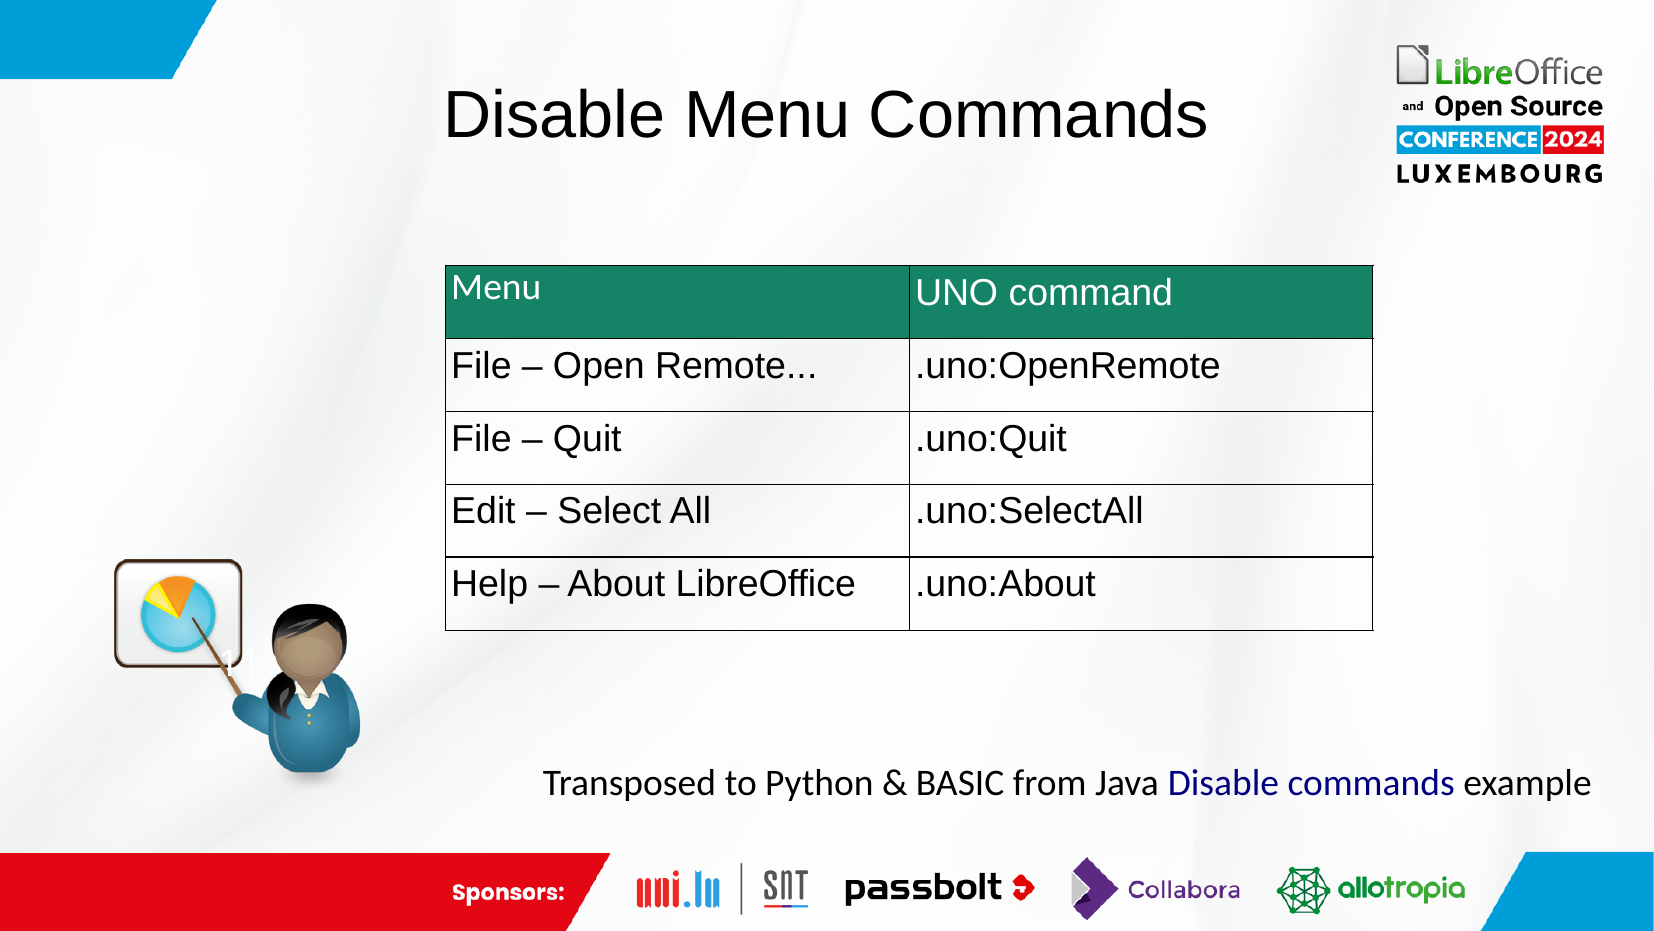

# Disable Menu Commands
| Menu | UNO command |
| --- | --- |
| File – Open Remote... | .uno:OpenRemote |
| File – Quit | .uno:Quit |
| Edit – Select All | .uno:SelectAll |
| Help – About LibreOffice | .uno:About |
11
Transposed to Python & BASIC from Java Disable commands example